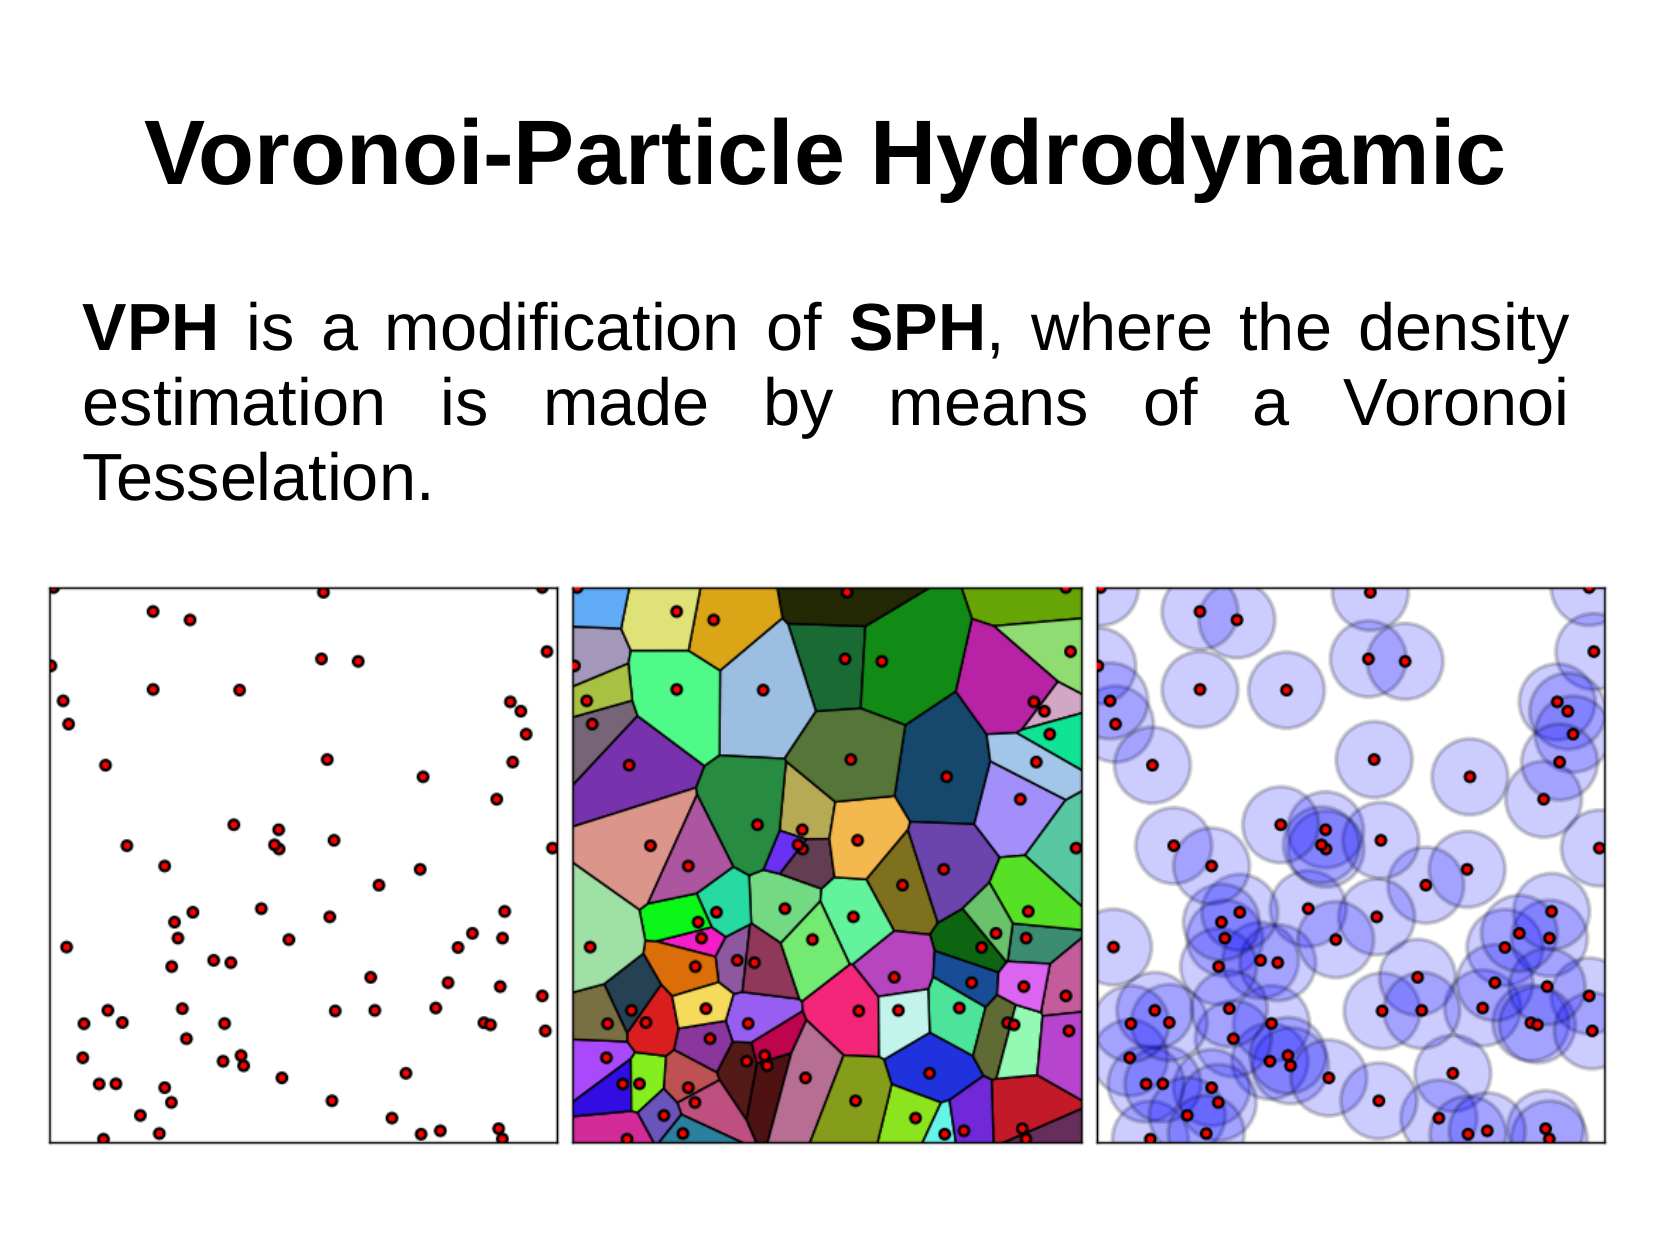

# Voronoi-Particle Hydrodynamic
VPH is a modification of SPH, where the density estimation is made by means of a Voronoi Tesselation.